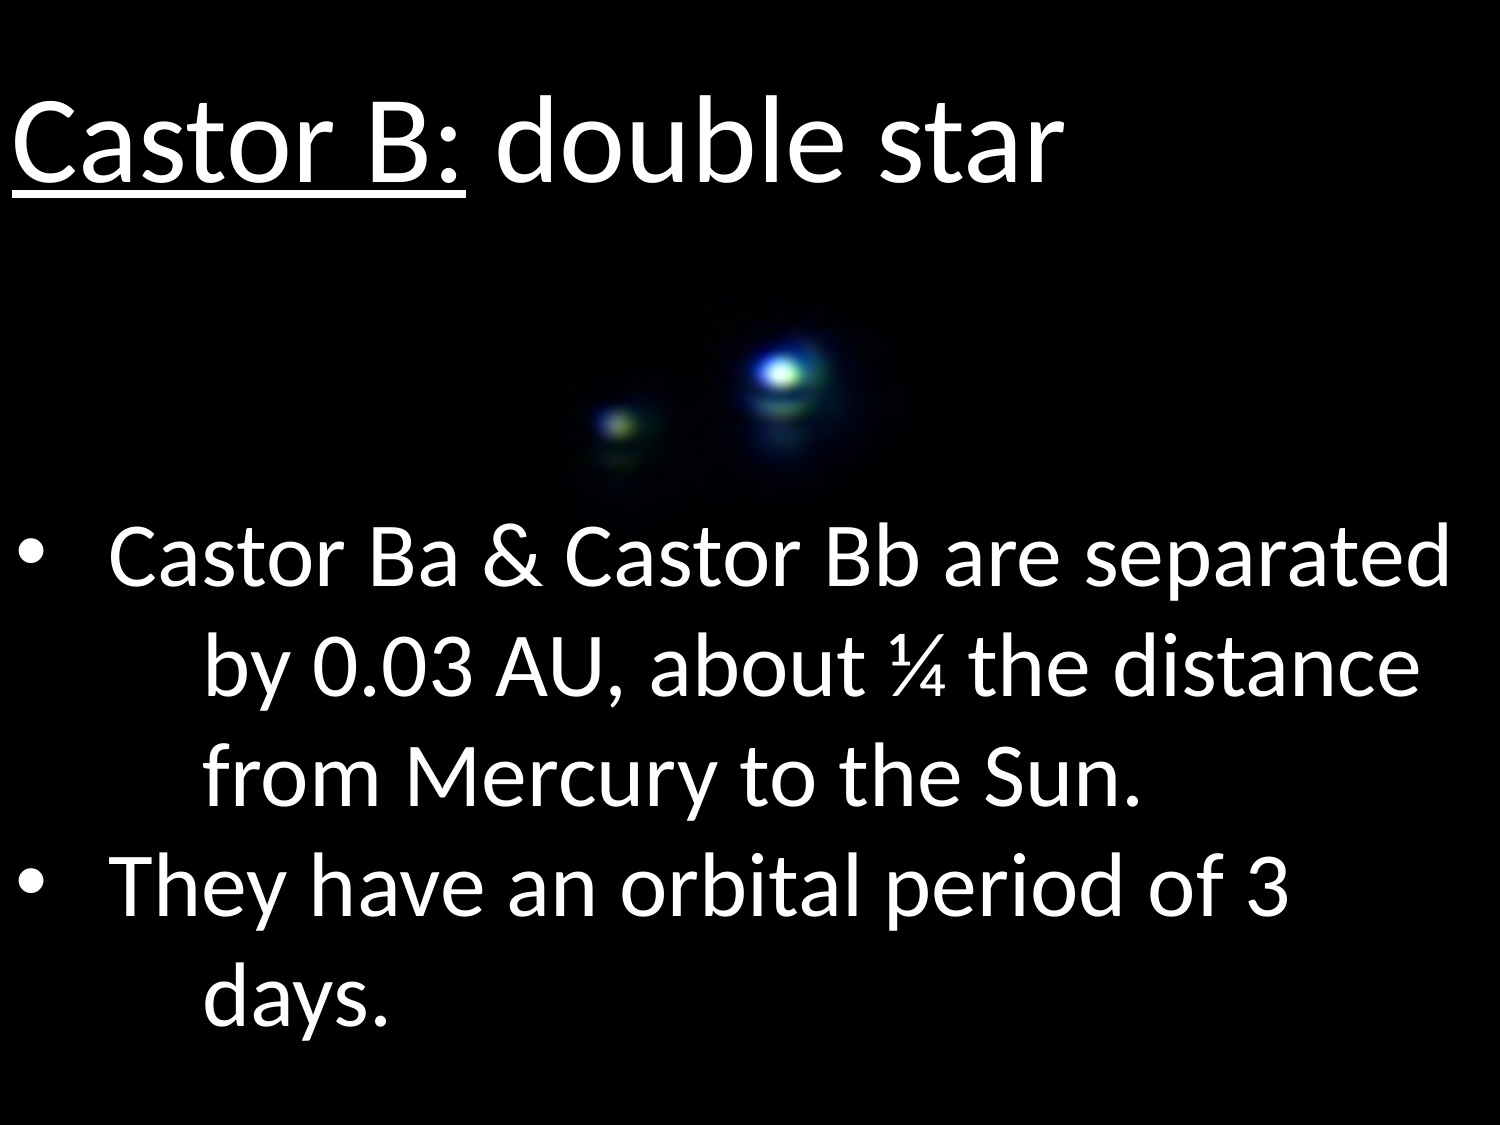

Castor B: double star
Castor Ba & Castor Bb are separated by 0.03 AU, about ¼ the distance from Mercury to the Sun.
They have an orbital period of 3 days.